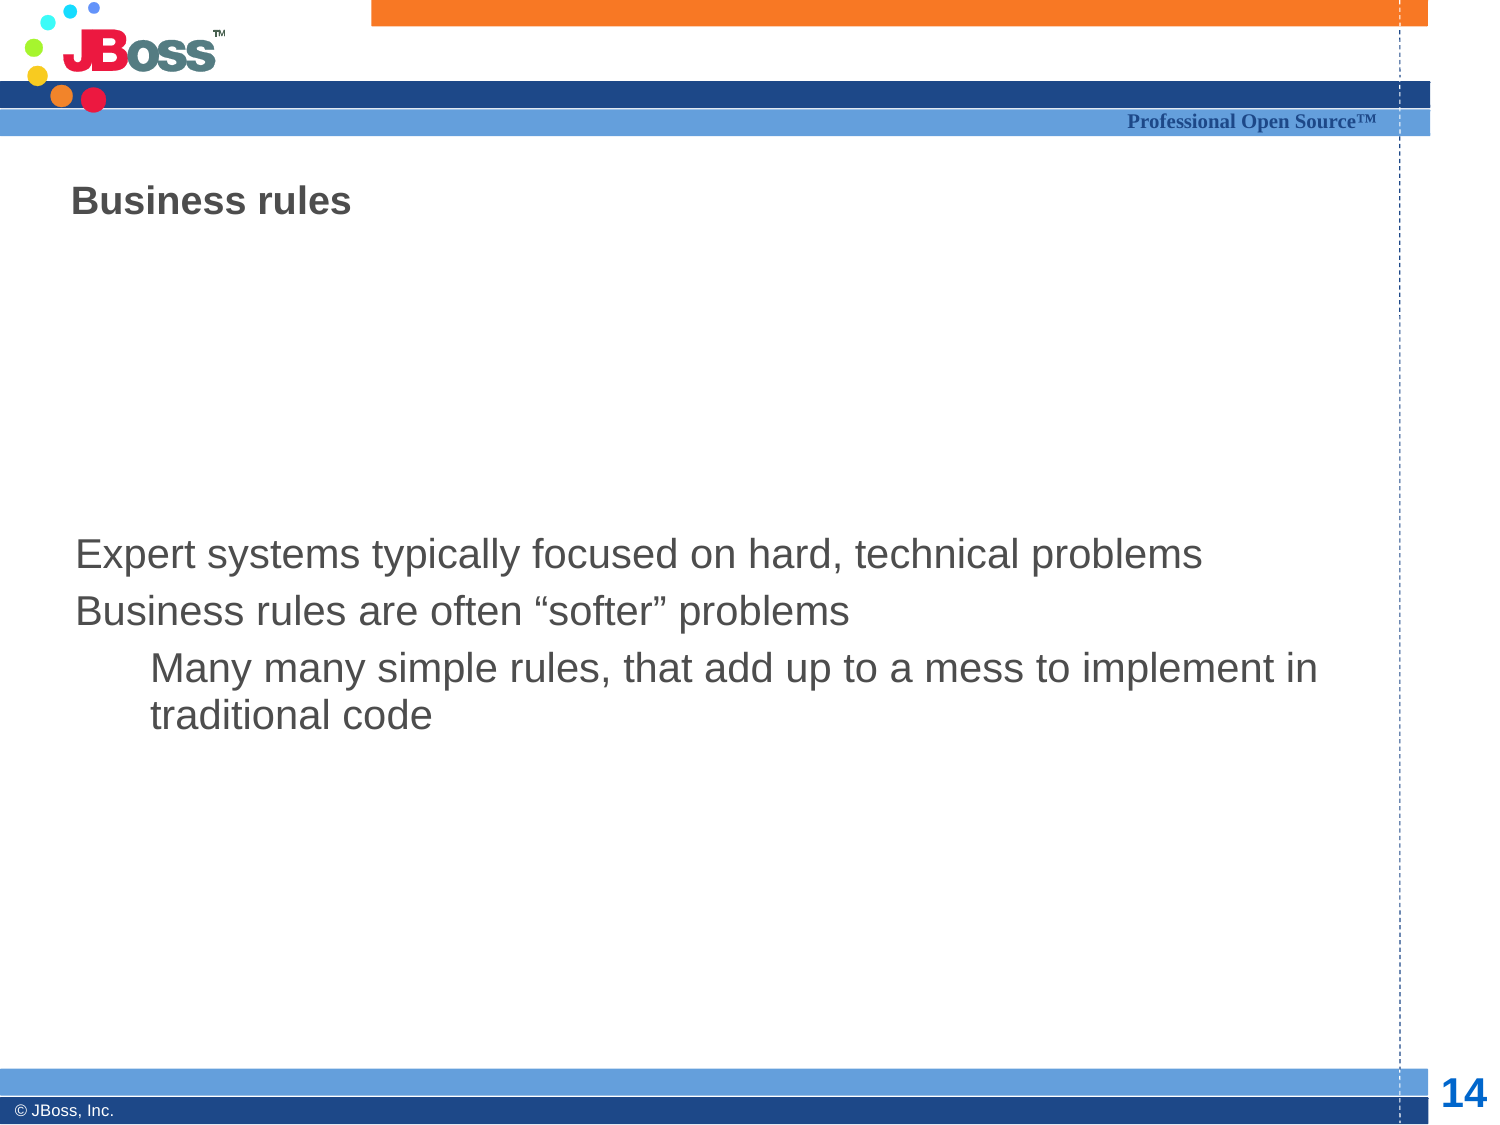

# Business rules
Expert systems typically focused on hard, technical problems
Business rules are often “softer” problems
Many many simple rules, that add up to a mess to implement in traditional code